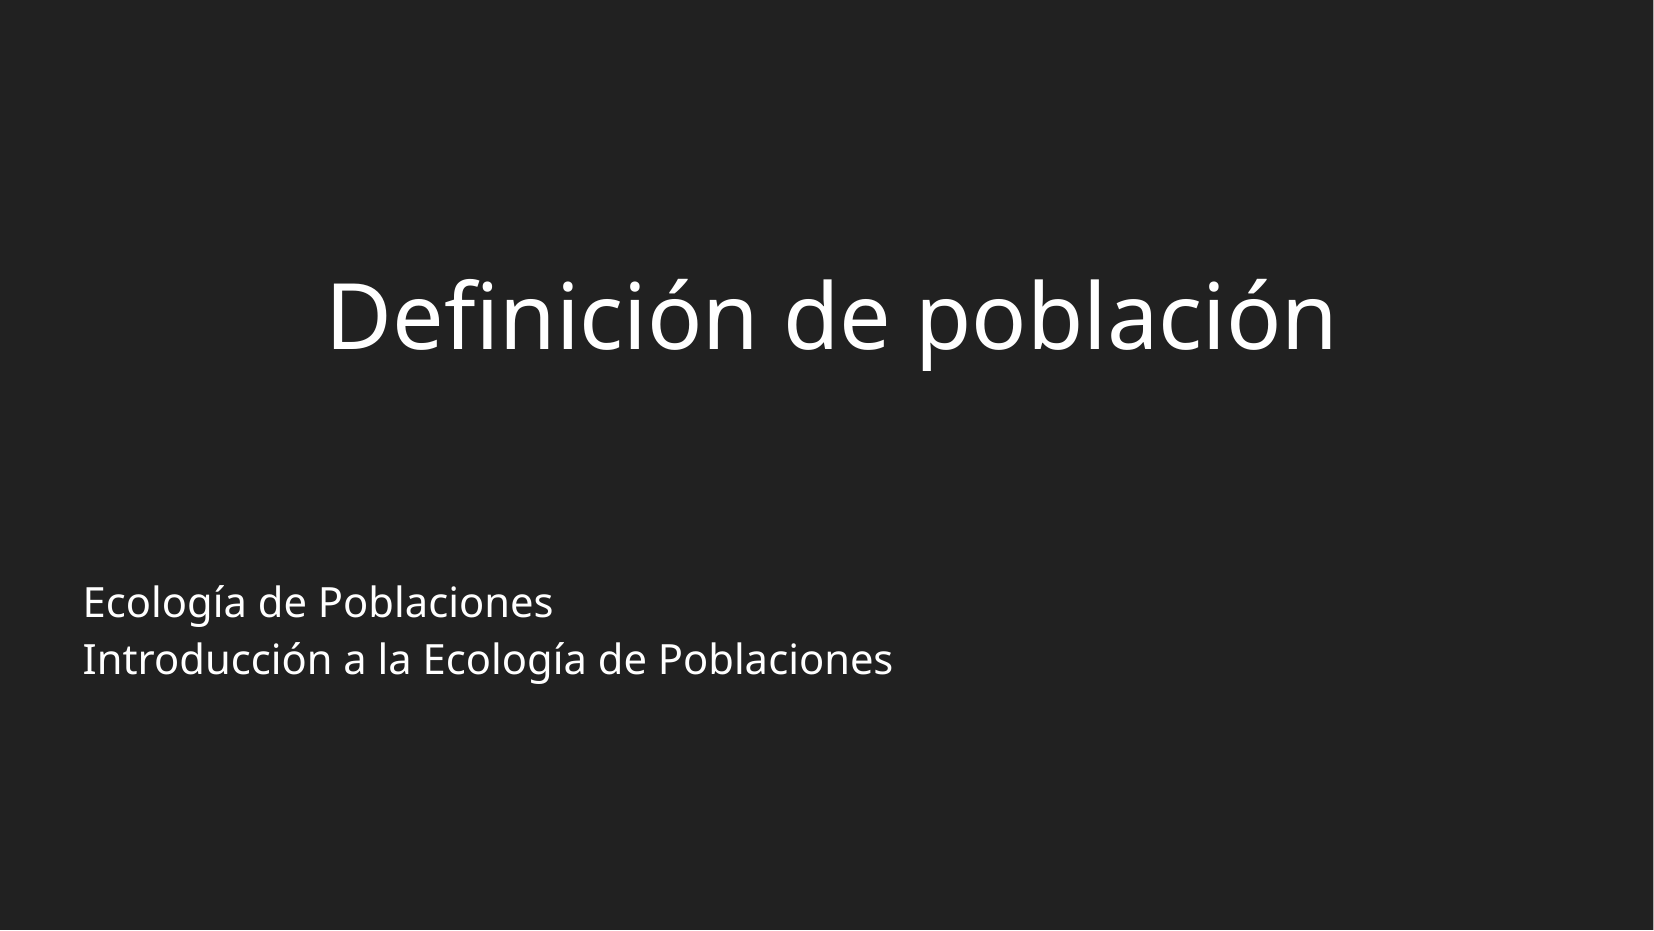

# Definición de población
Ecología de Poblaciones
Introducción a la Ecología de Poblaciones